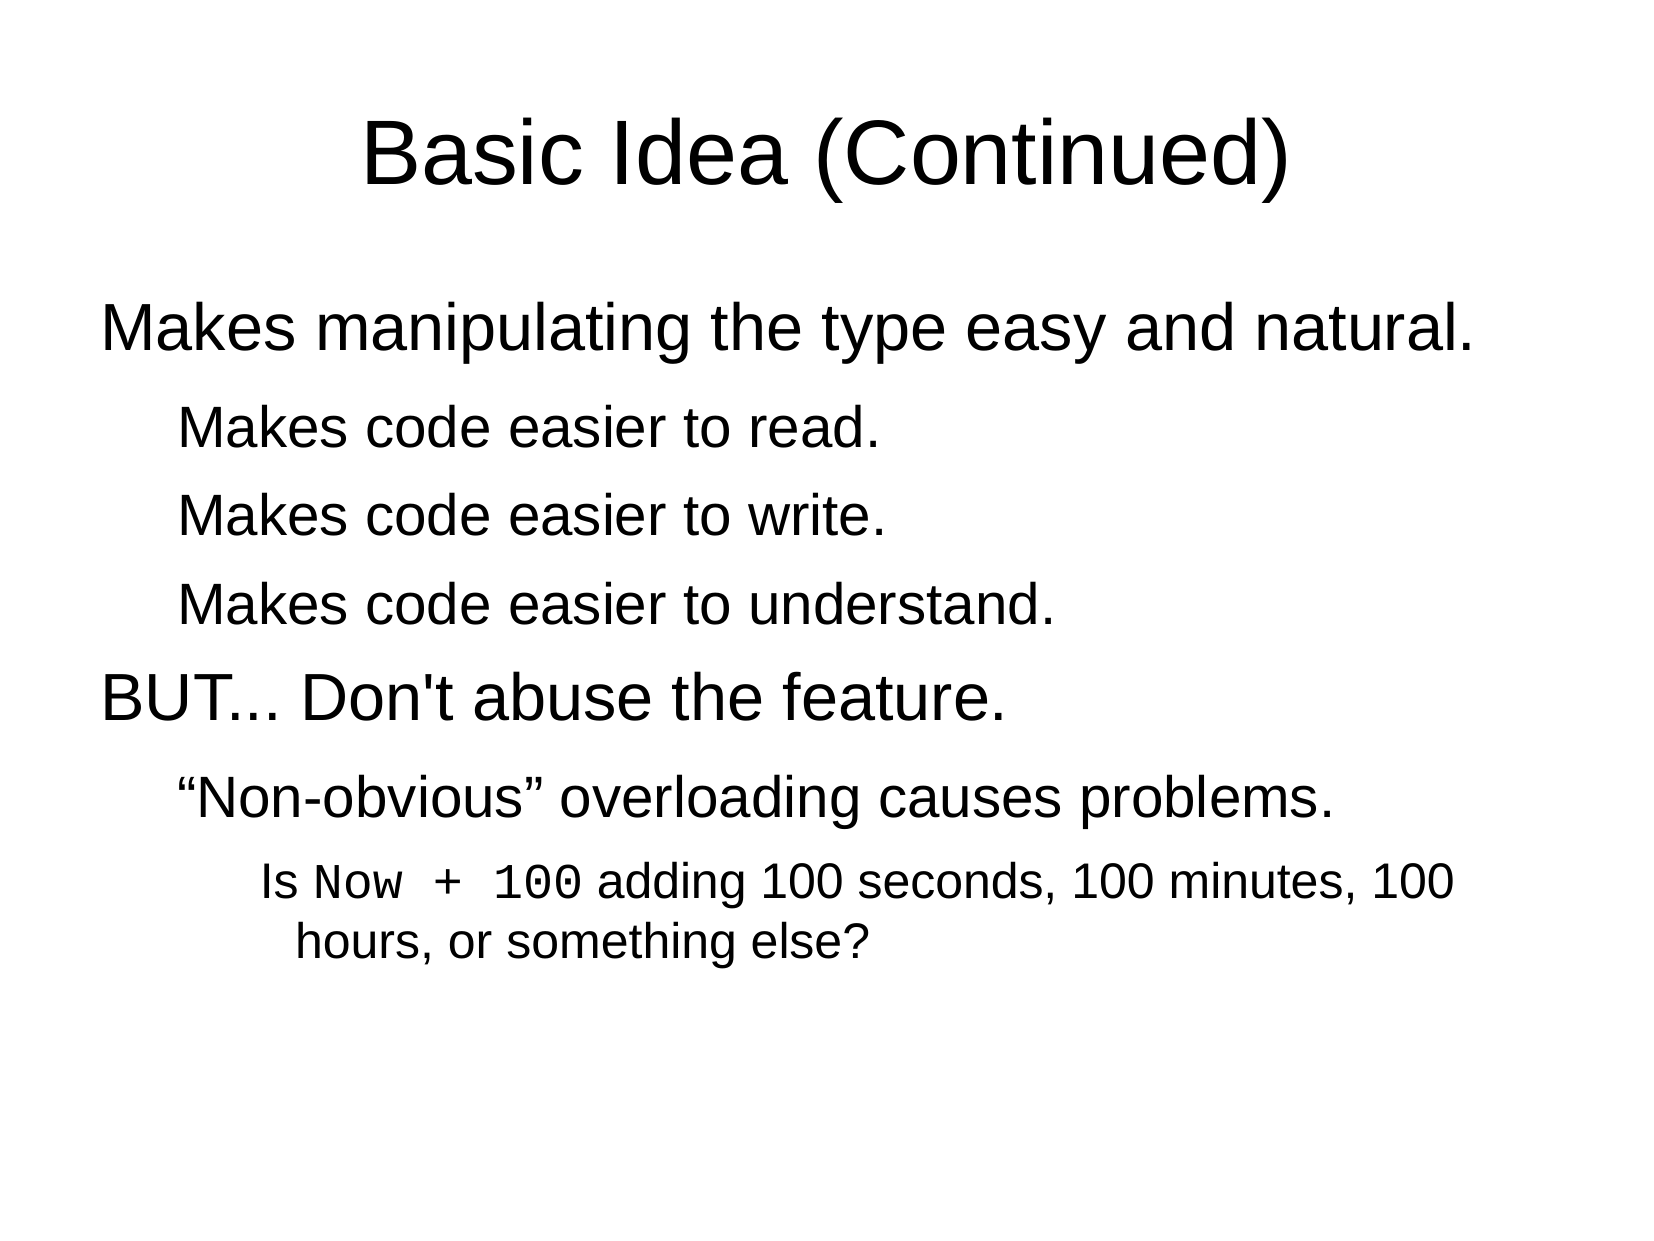

# Basic Idea (Continued)
Makes manipulating the type easy and natural.
Makes code easier to read.
Makes code easier to write.
Makes code easier to understand.
BUT... Don't abuse the feature.
“Non-obvious” overloading causes problems.
Is Now + 100 adding 100 seconds, 100 minutes, 100 hours, or something else?